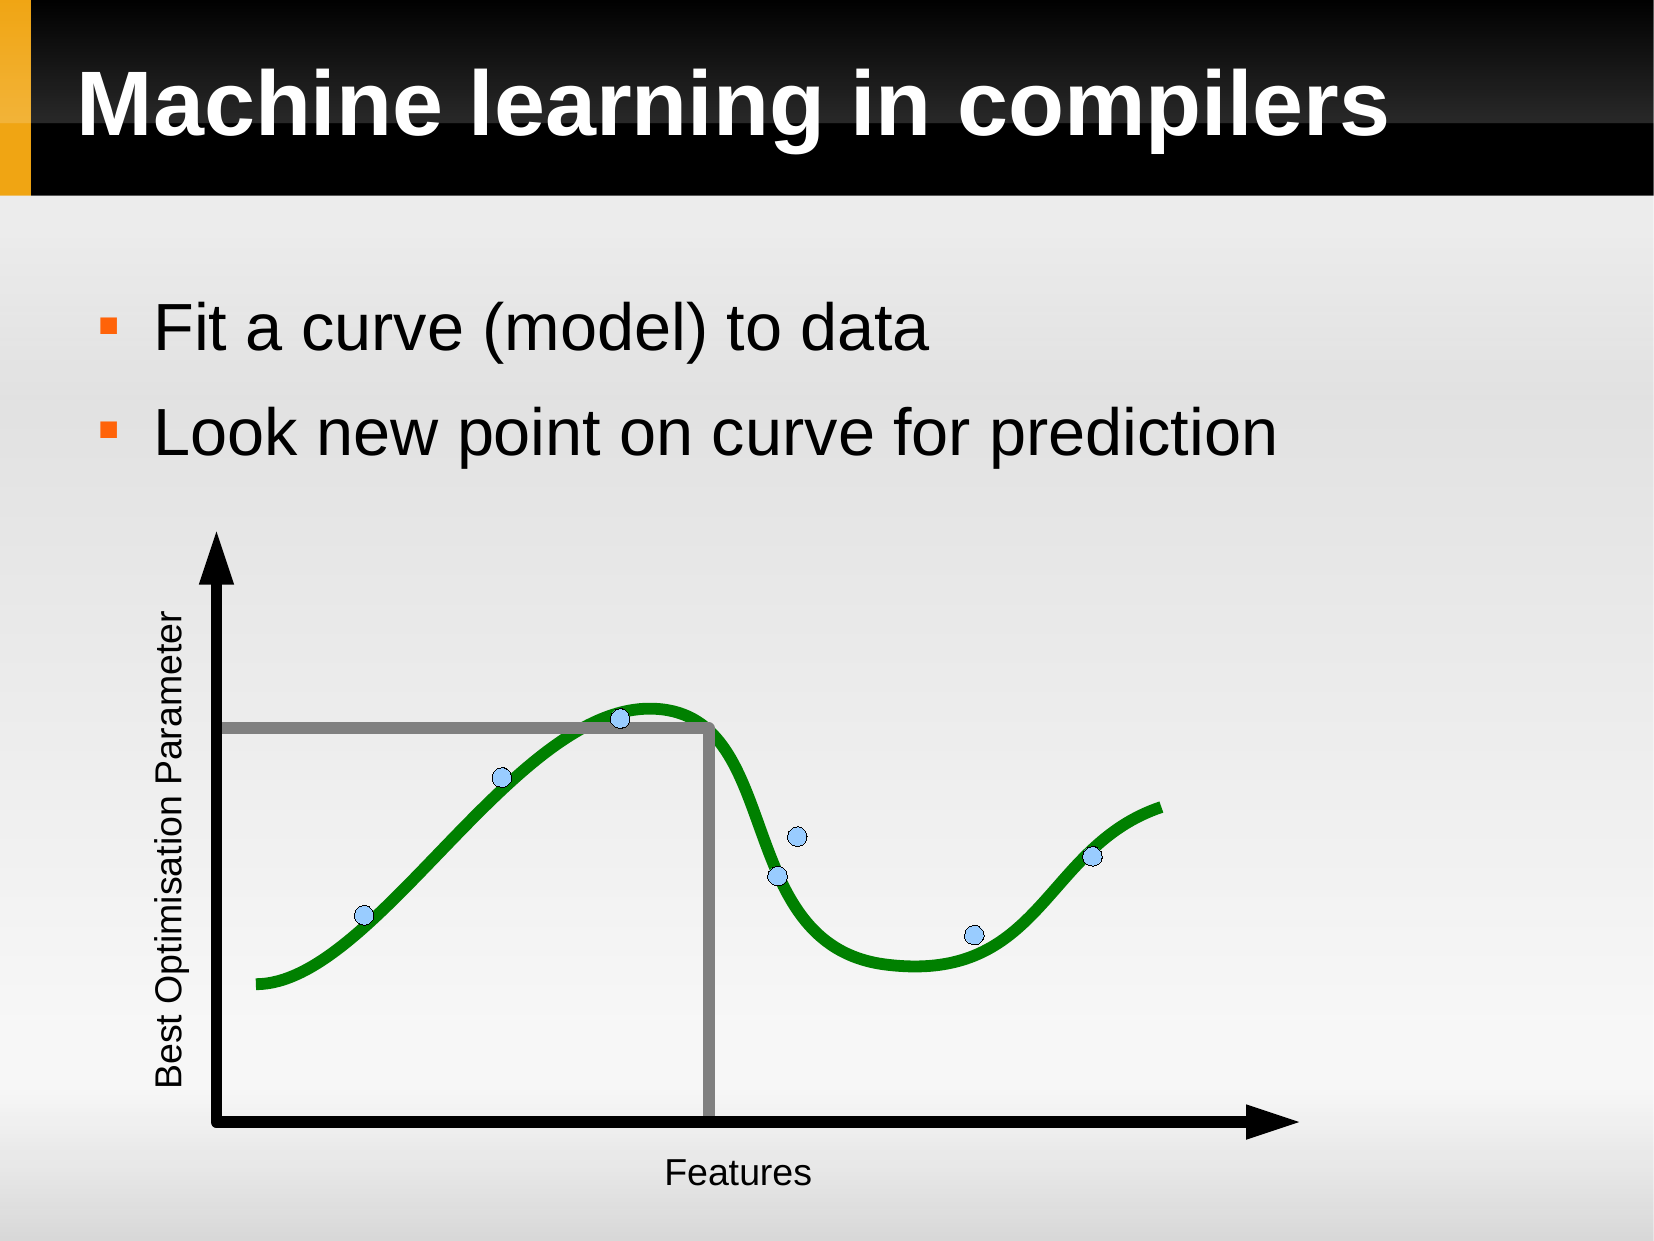

# Machine learning in compilers
Fit a curve (model) to data
Look new point on curve for prediction
Best Optimisation Parameter
Features